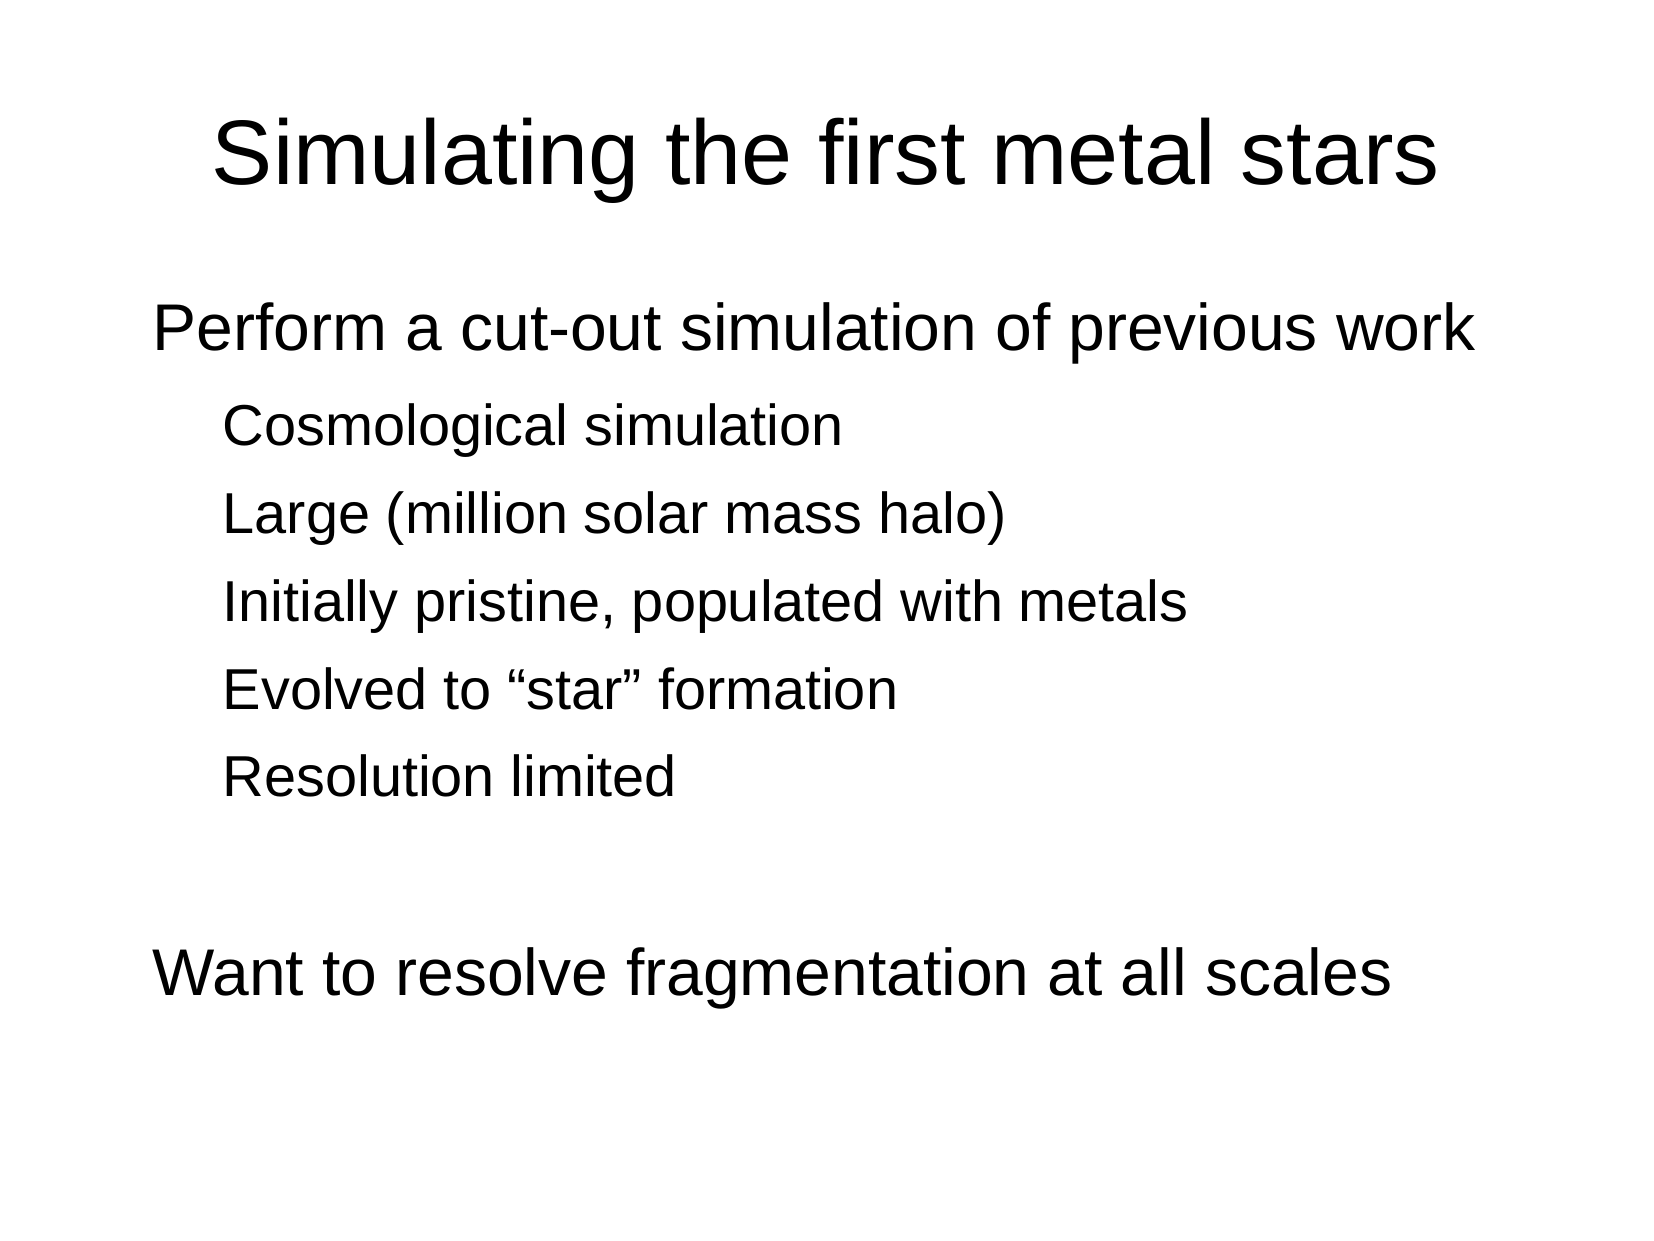

# Simulating the first metal stars
Perform a cut-out simulation of previous work
Cosmological simulation
Large (million solar mass halo)
Initially pristine, populated with metals
Evolved to “star” formation
Resolution limited
Want to resolve fragmentation at all scales